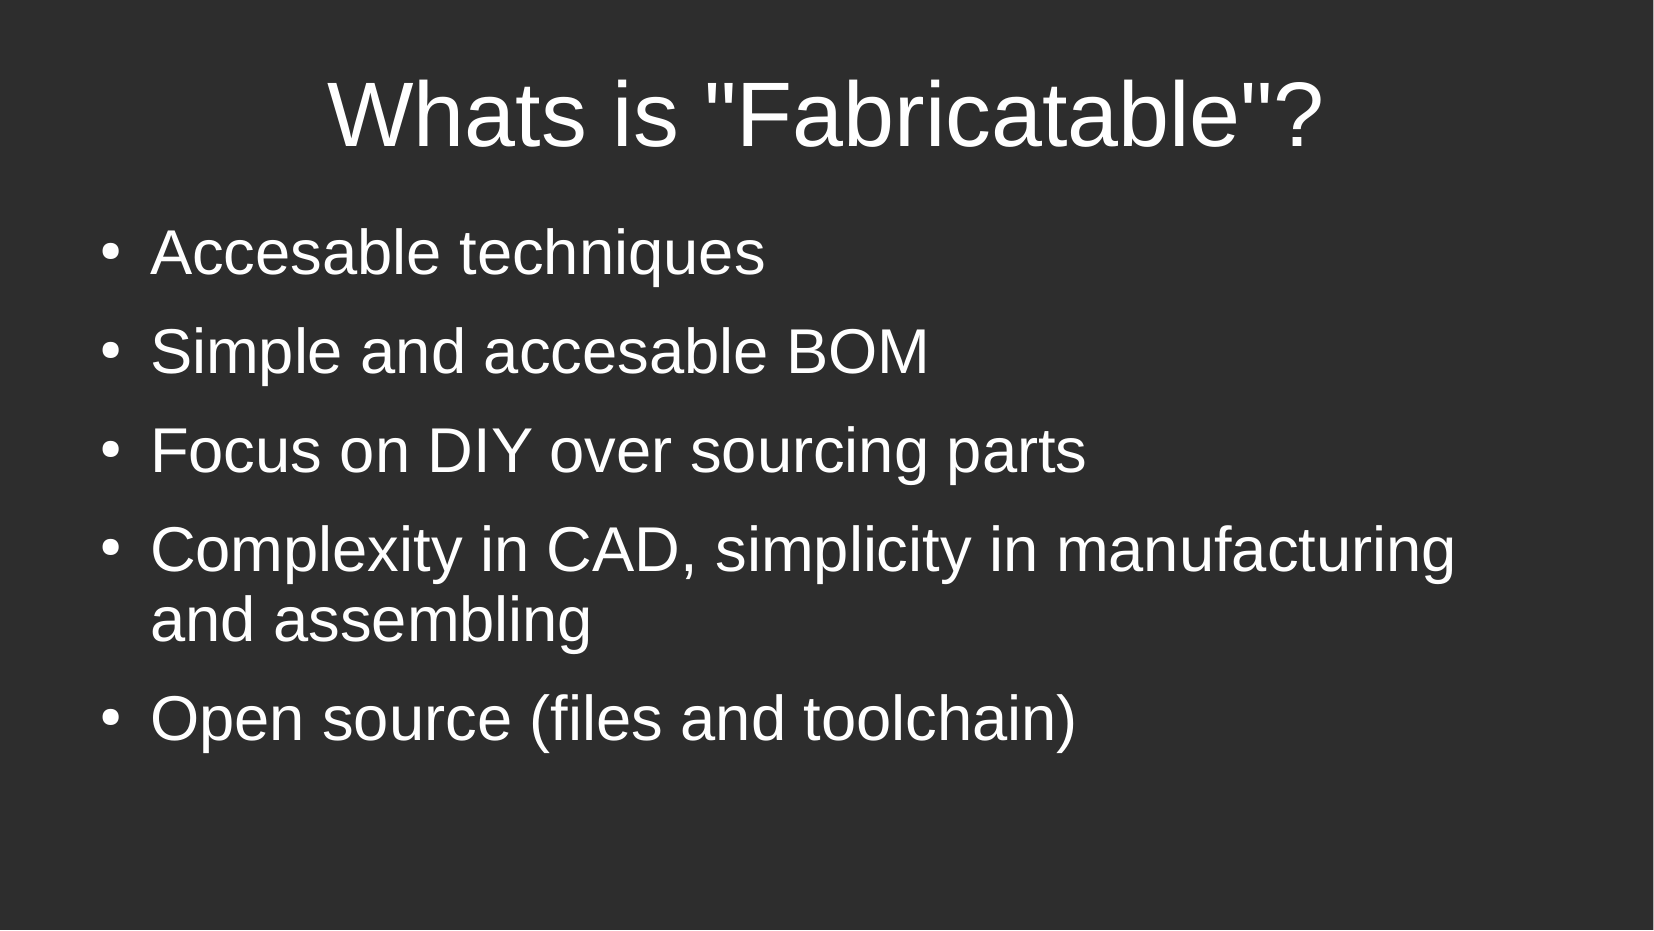

# Whats is "Fabricatable"?
Accesable techniques
Simple and accesable BOM
Focus on DIY over sourcing parts
Complexity in CAD, simplicity in manufacturing and assembling
Open source (files and toolchain)